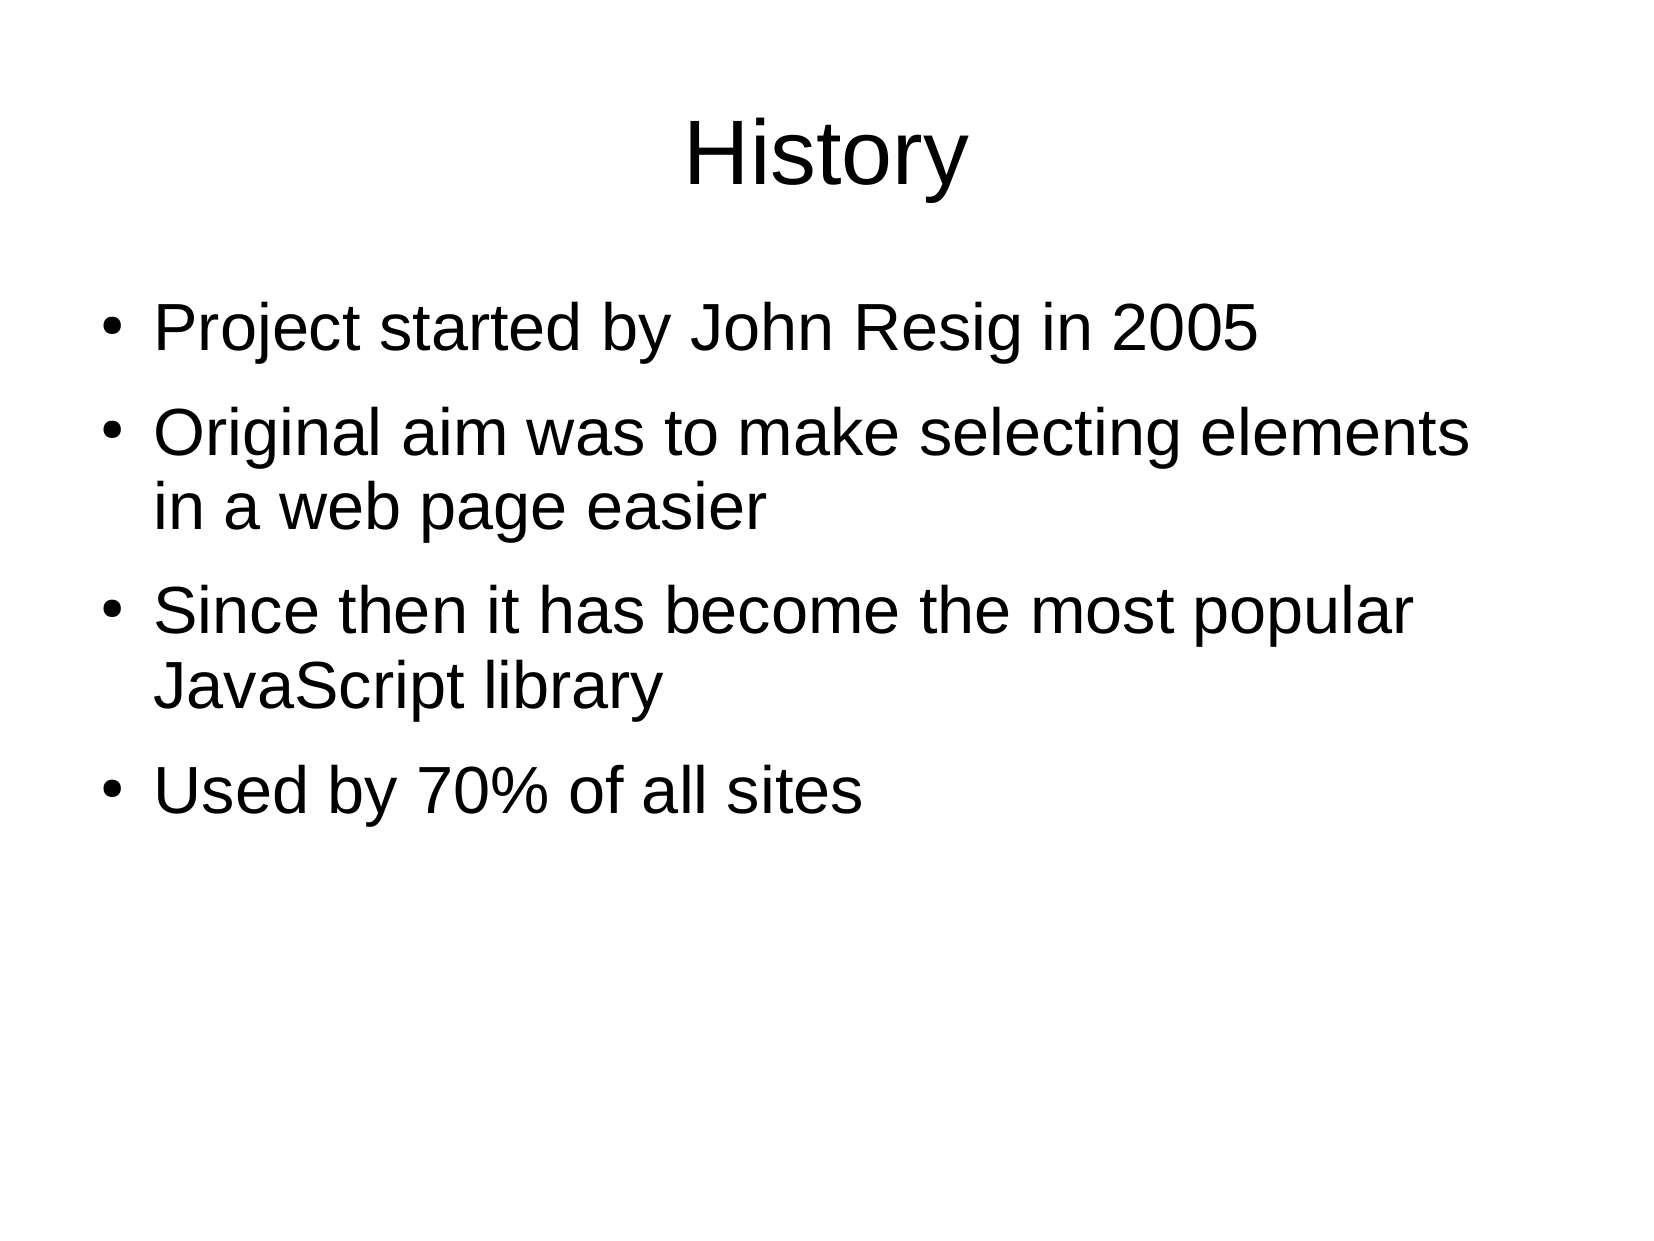

# History
Project started by John Resig in 2005
Original aim was to make selecting elements in a web page easier
Since then it has become the most popular JavaScript library
Used by 70% of all sites